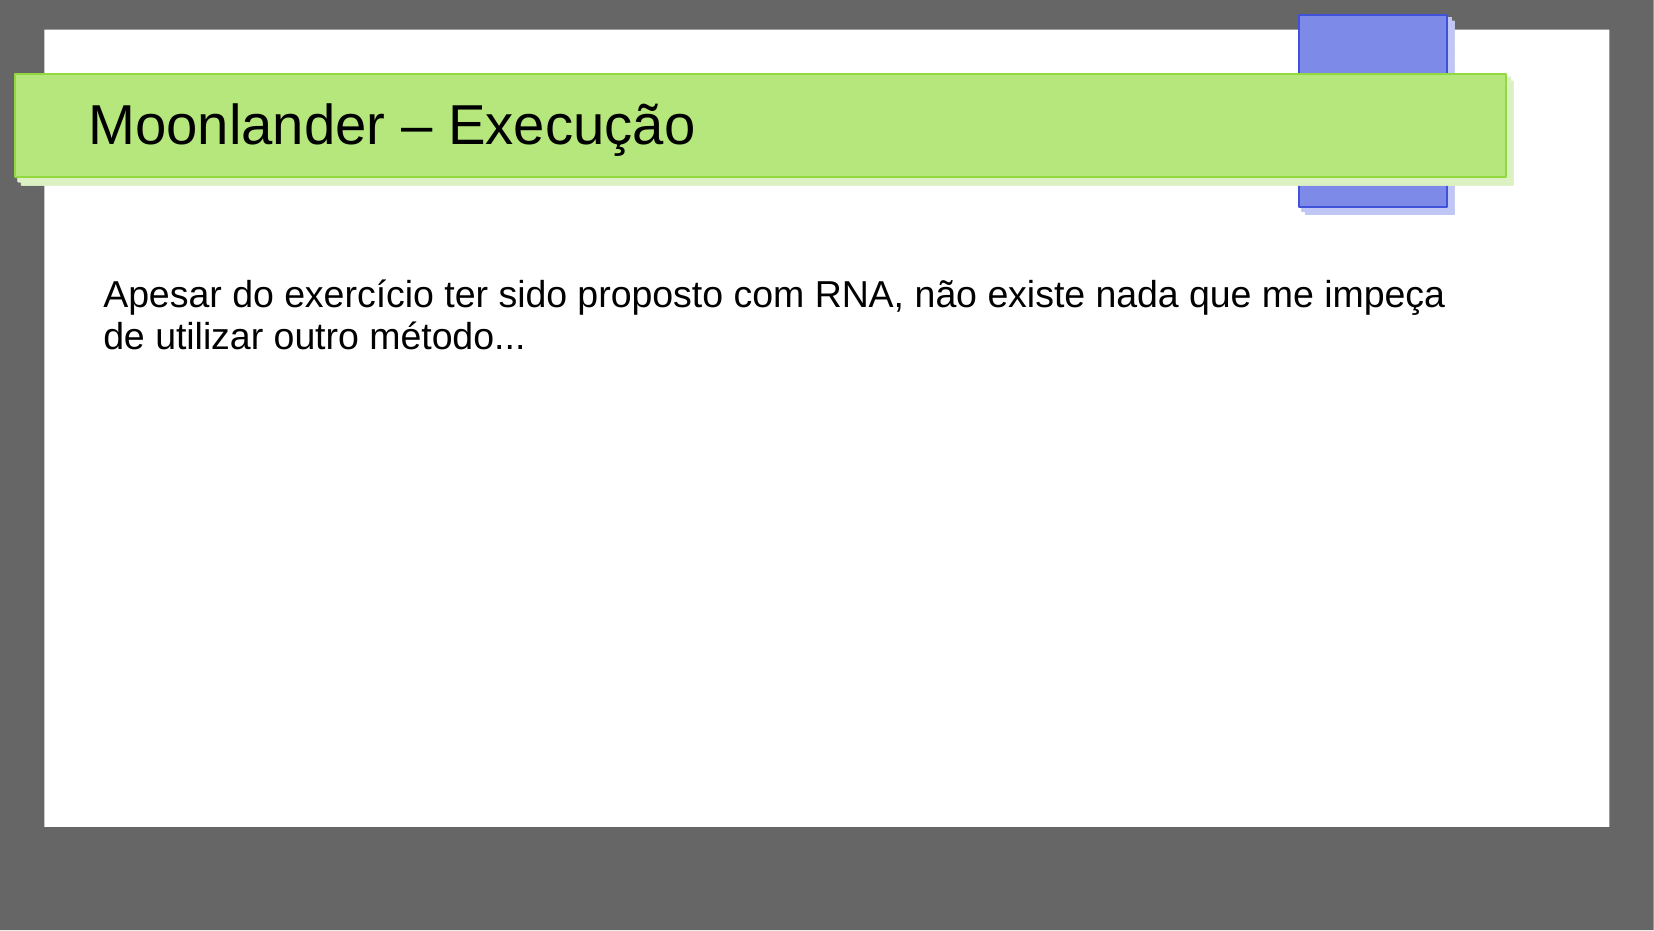

# Moonlander – Execução
Apesar do exercício ter sido proposto com RNA, não existe nada que me impeça de utilizar outro método...